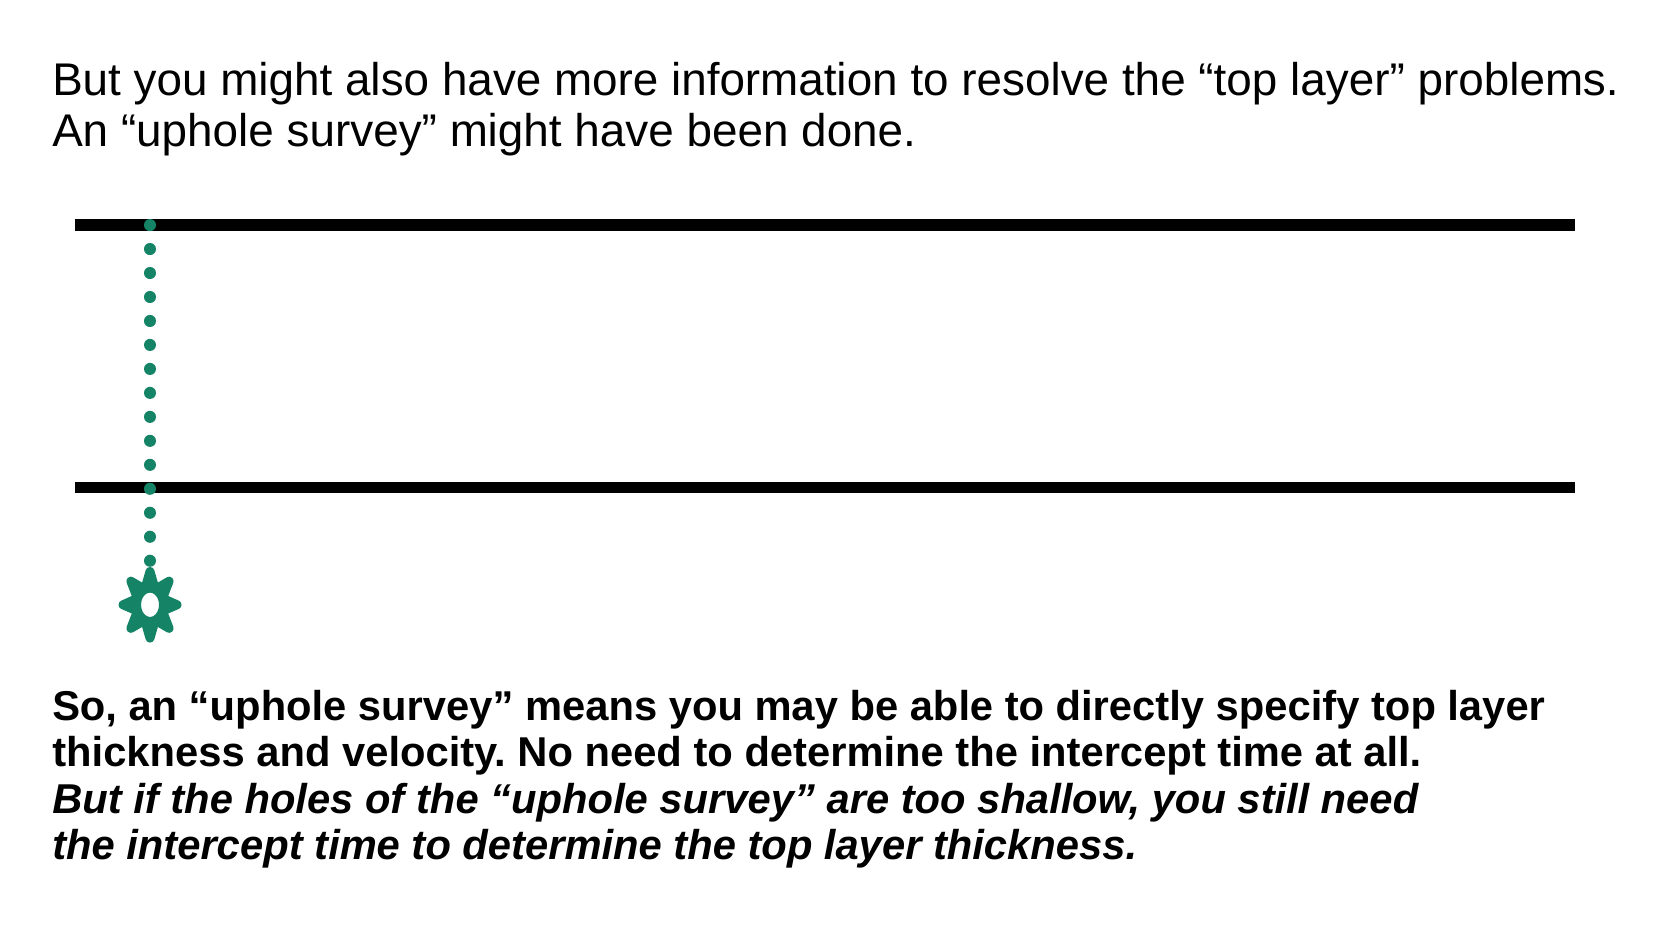

But you might also have more information to resolve the “top layer” problems.
An “uphole survey” might have been done.
So, an “uphole survey” means you may be able to directly specify top layer thickness and velocity. No need to determine the intercept time at all.
But if the holes of the “uphole survey” are too shallow, you still need the intercept time to determine the top layer thickness.